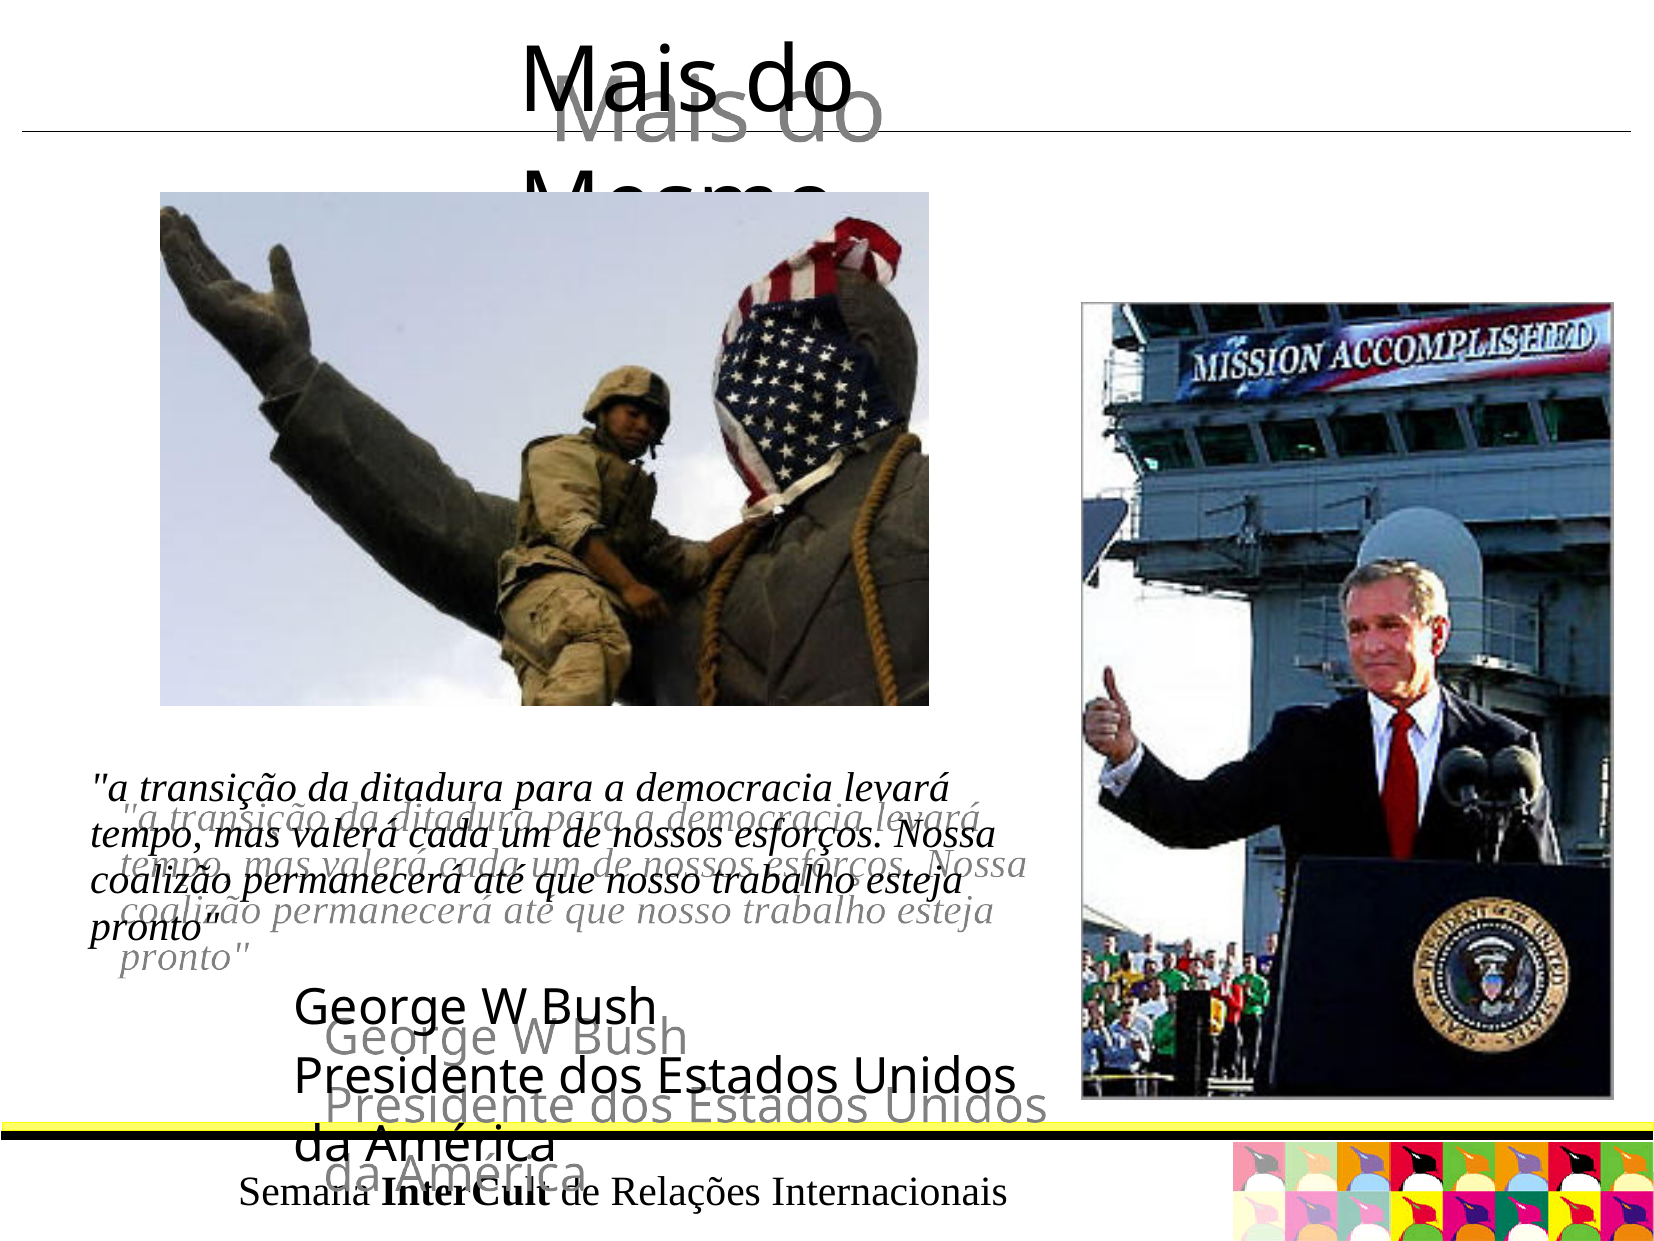

Mais do Mesmo
"a transição da ditadura para a democracia levará tempo, mas valerá cada um de nossos esforços. Nossa coalizão permanecerá até que nosso trabalho esteja pronto"
George W Bush
Presidente dos Estados Unidos da América
Semana InterCult de Relações Internacionais